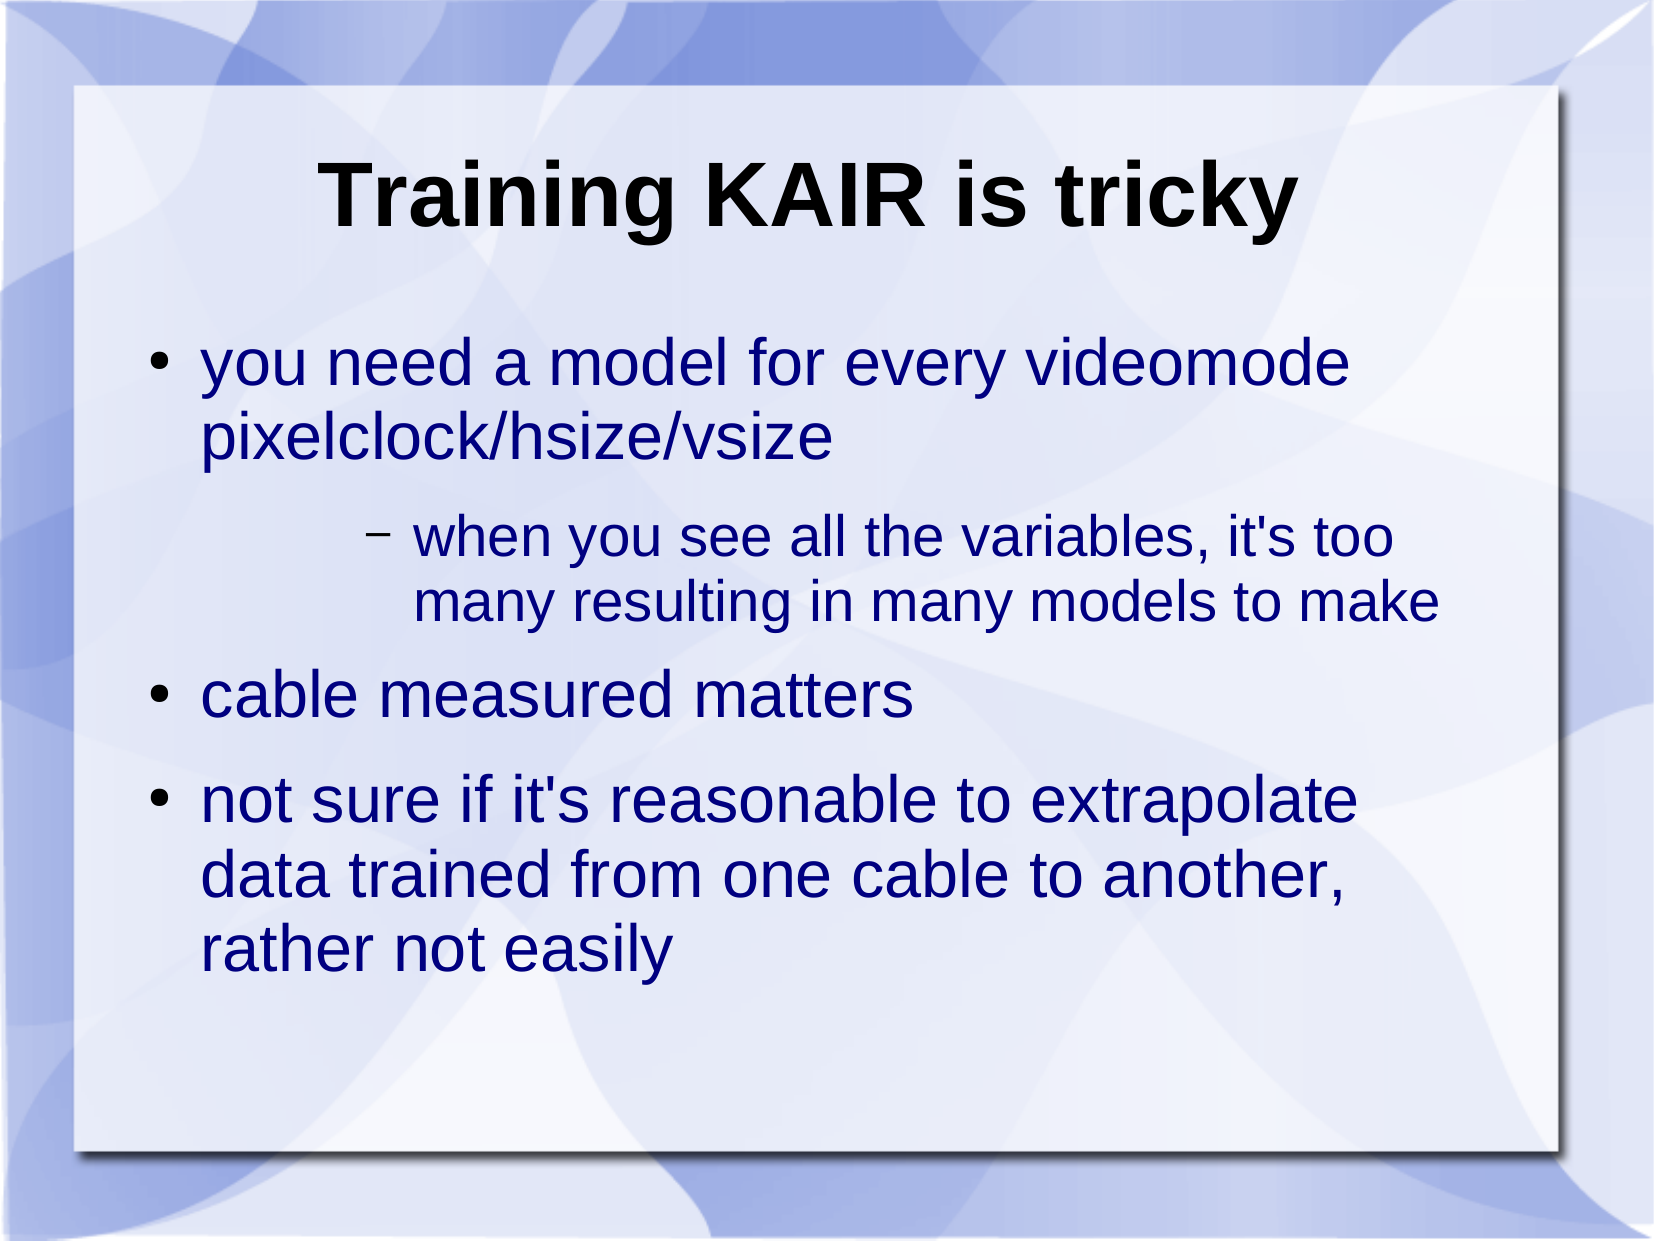

# Training KAIR is tricky
you need a model for every videomode pixelclock/hsize/vsize
when you see all the variables, it's too many resulting in many models to make
cable measured matters
not sure if it's reasonable to extrapolate data trained from one cable to another, rather not easily